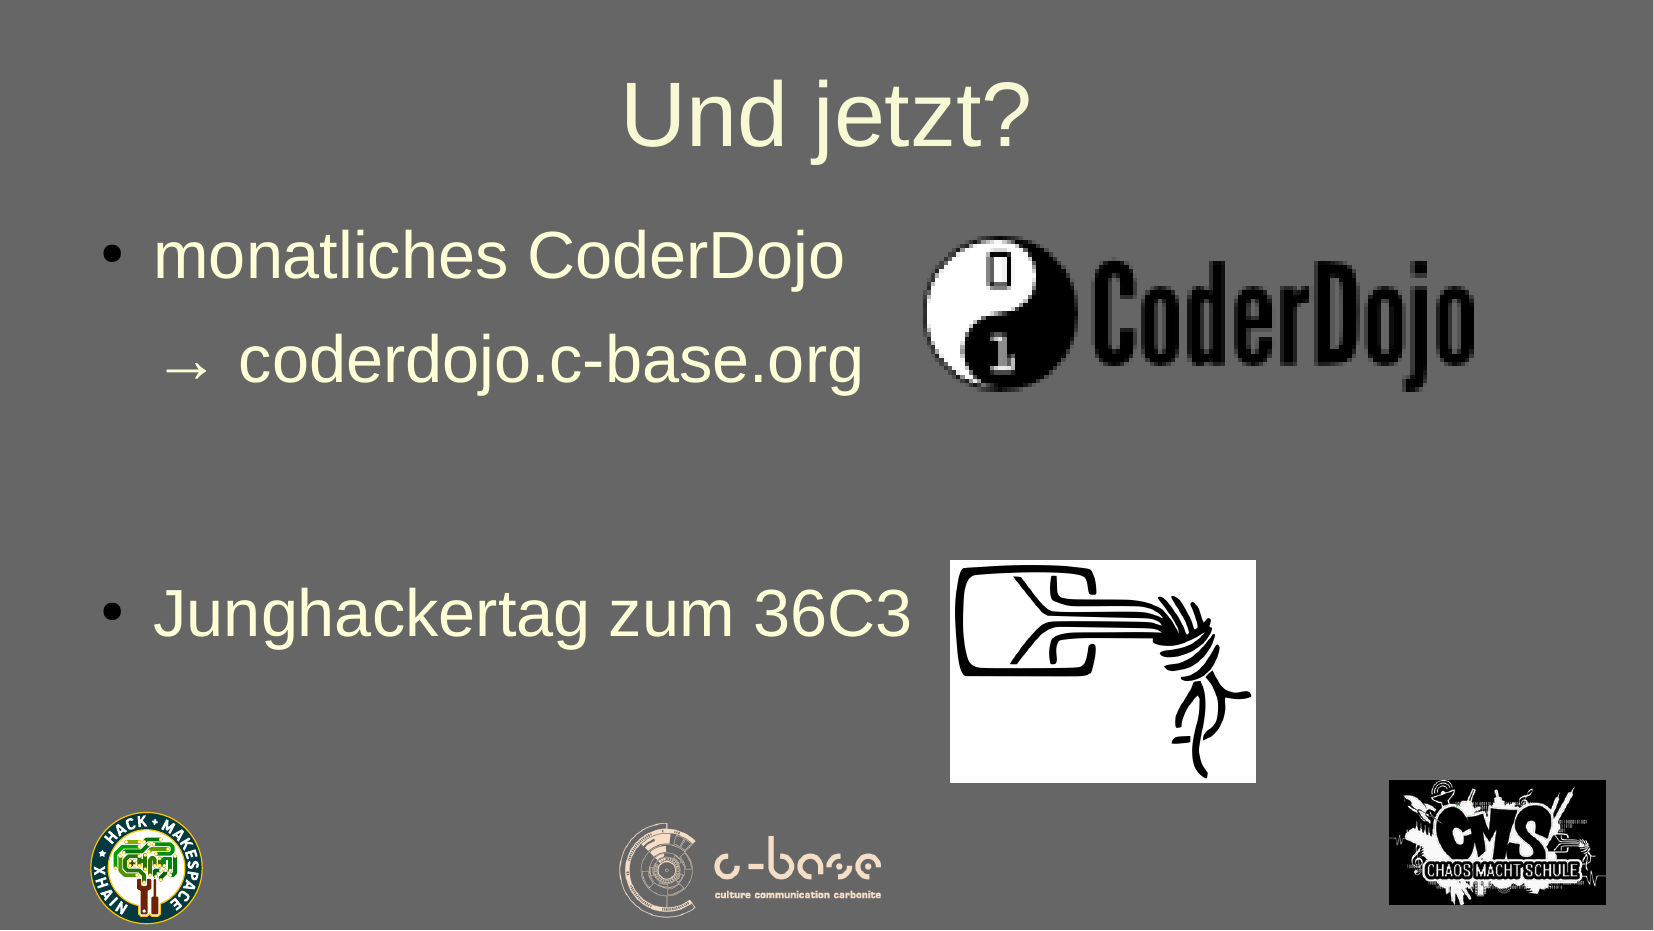

# Und jetzt?
monatliches CoderDojo
→ coderdojo.c-base.org
Junghackertag zum 36C3